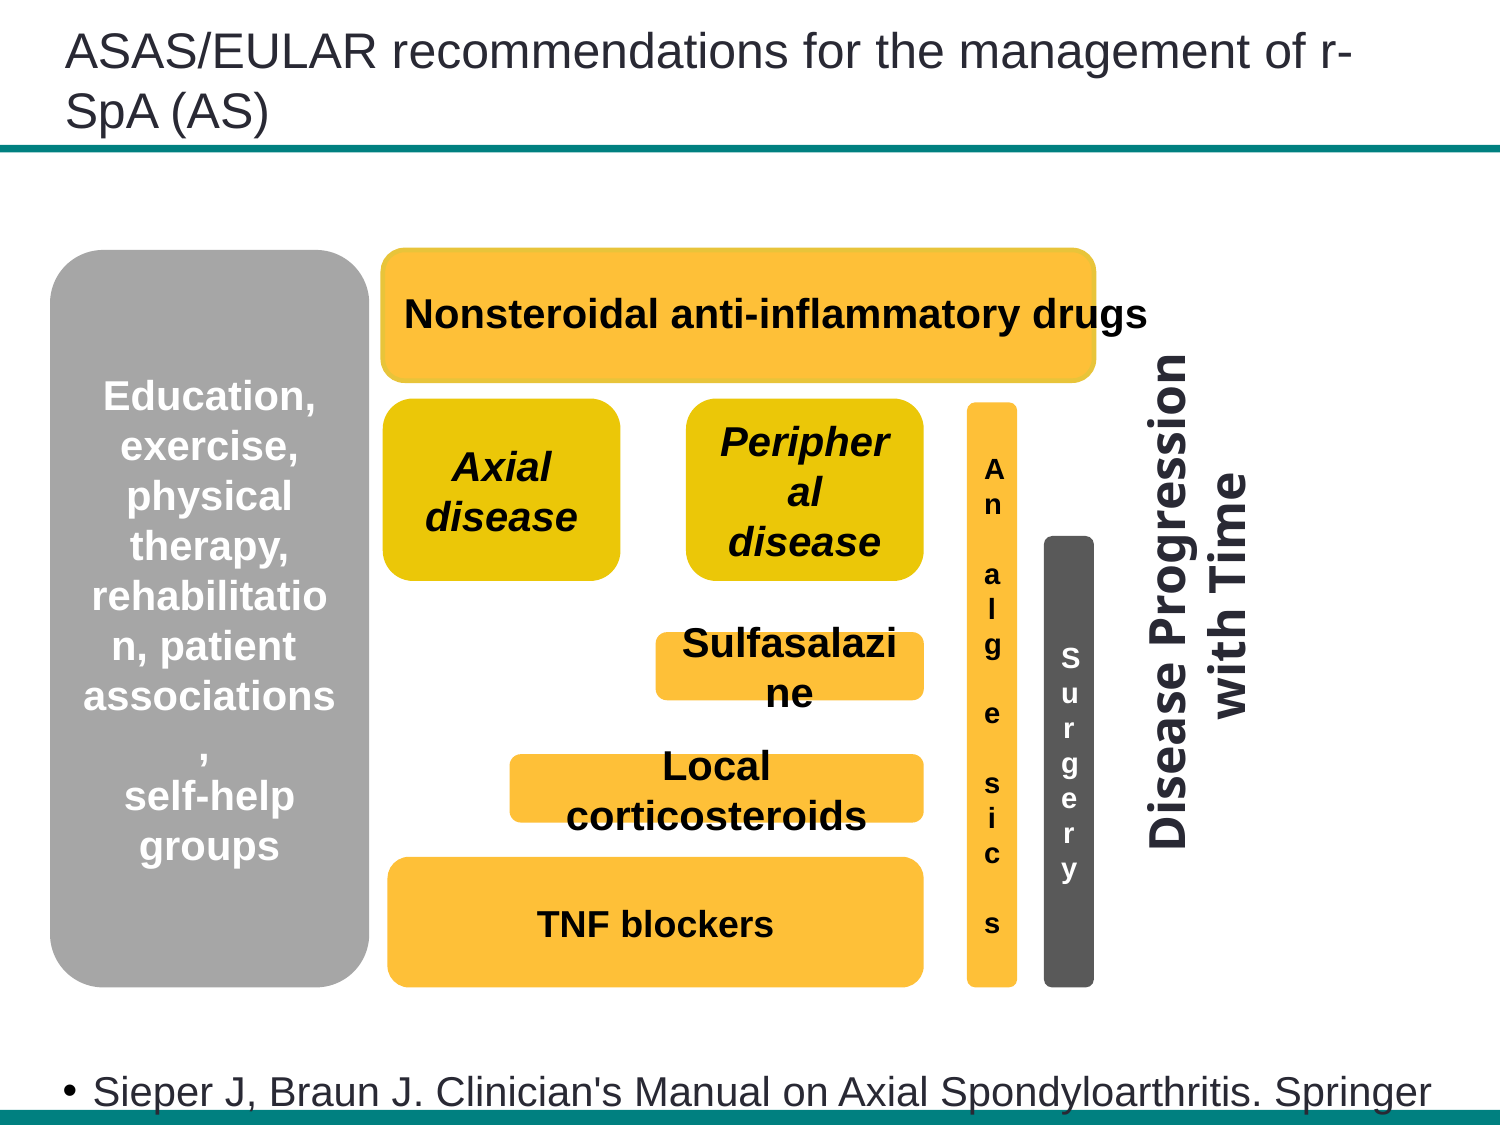

ASAS/EULAR recommendations for the management of r-SpA (AS)
Education, exercise, physical therapy, rehabilitation, patient
associations,
self-help groups
Nonsteroidal anti-inflammatory drugs
Axial
disease
Peripheral disease
An a
l
g e s
i
c
s
Disease Progression
with Time
Surgery
Sulfasalazine
Local corticosteroids
TNF blockers
# Sieper J, Braun J. Clinician's Manual on Axial Spondyloarthritis. Springer Healthcare Limited; 2014 May 28.